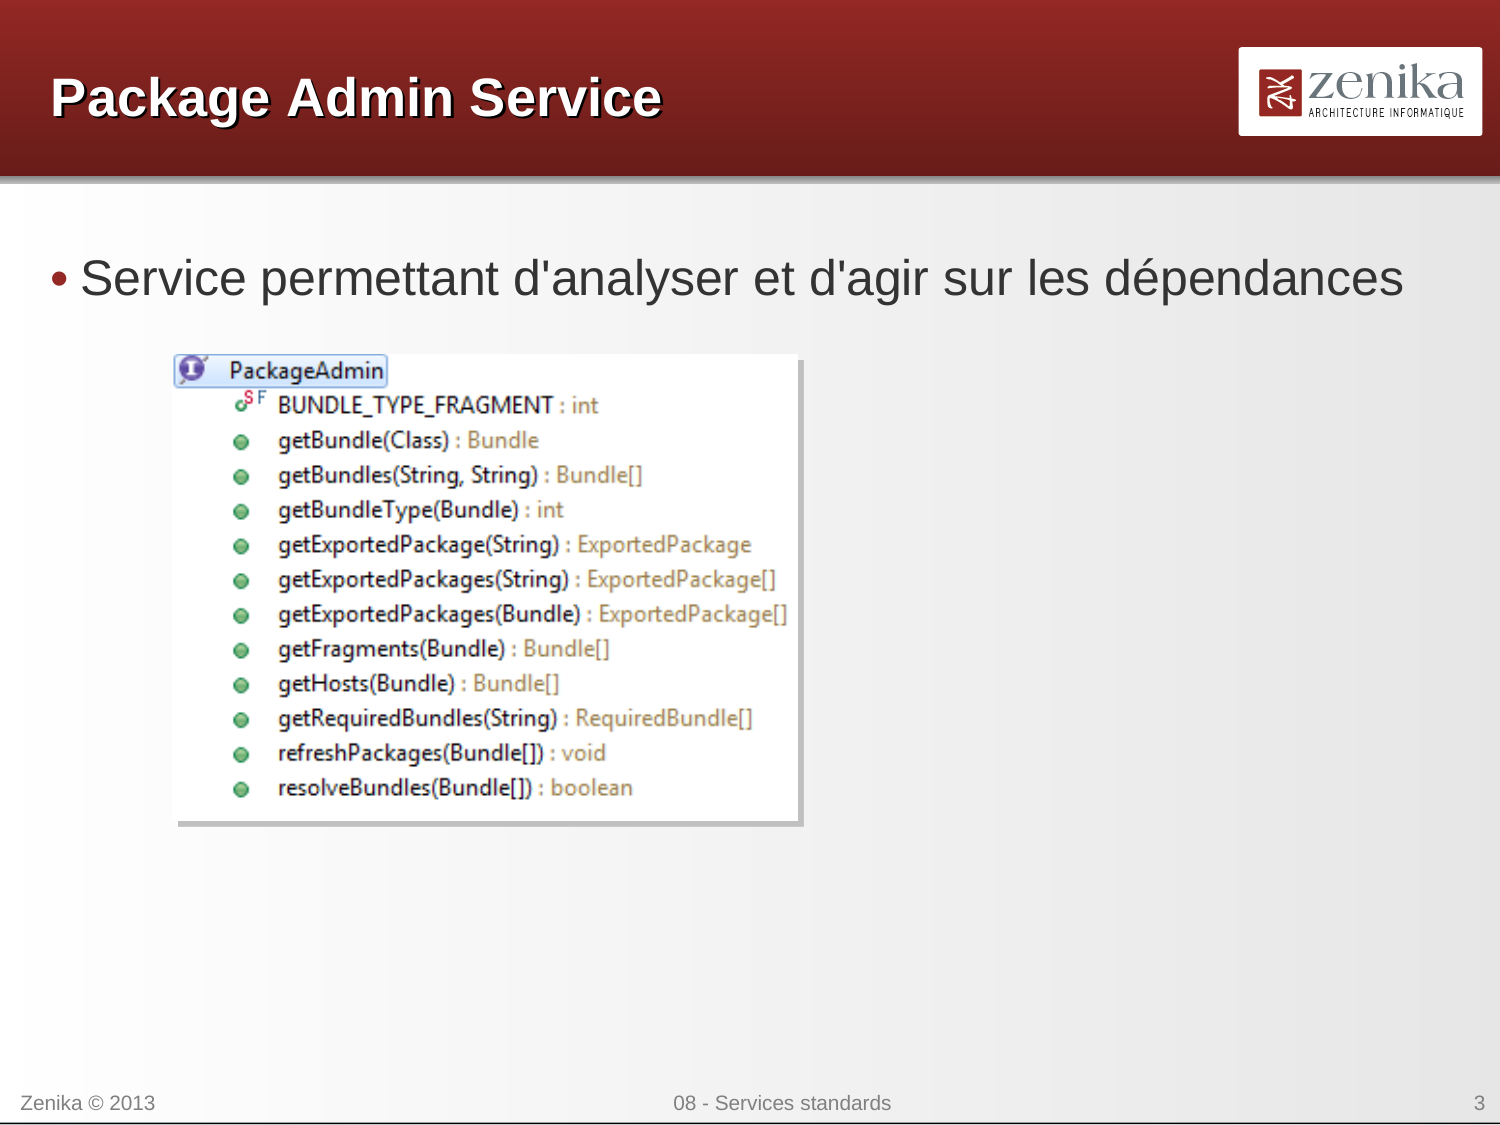

# Package Admin Service
Service permettant d'analyser et d'agir sur les dépendances